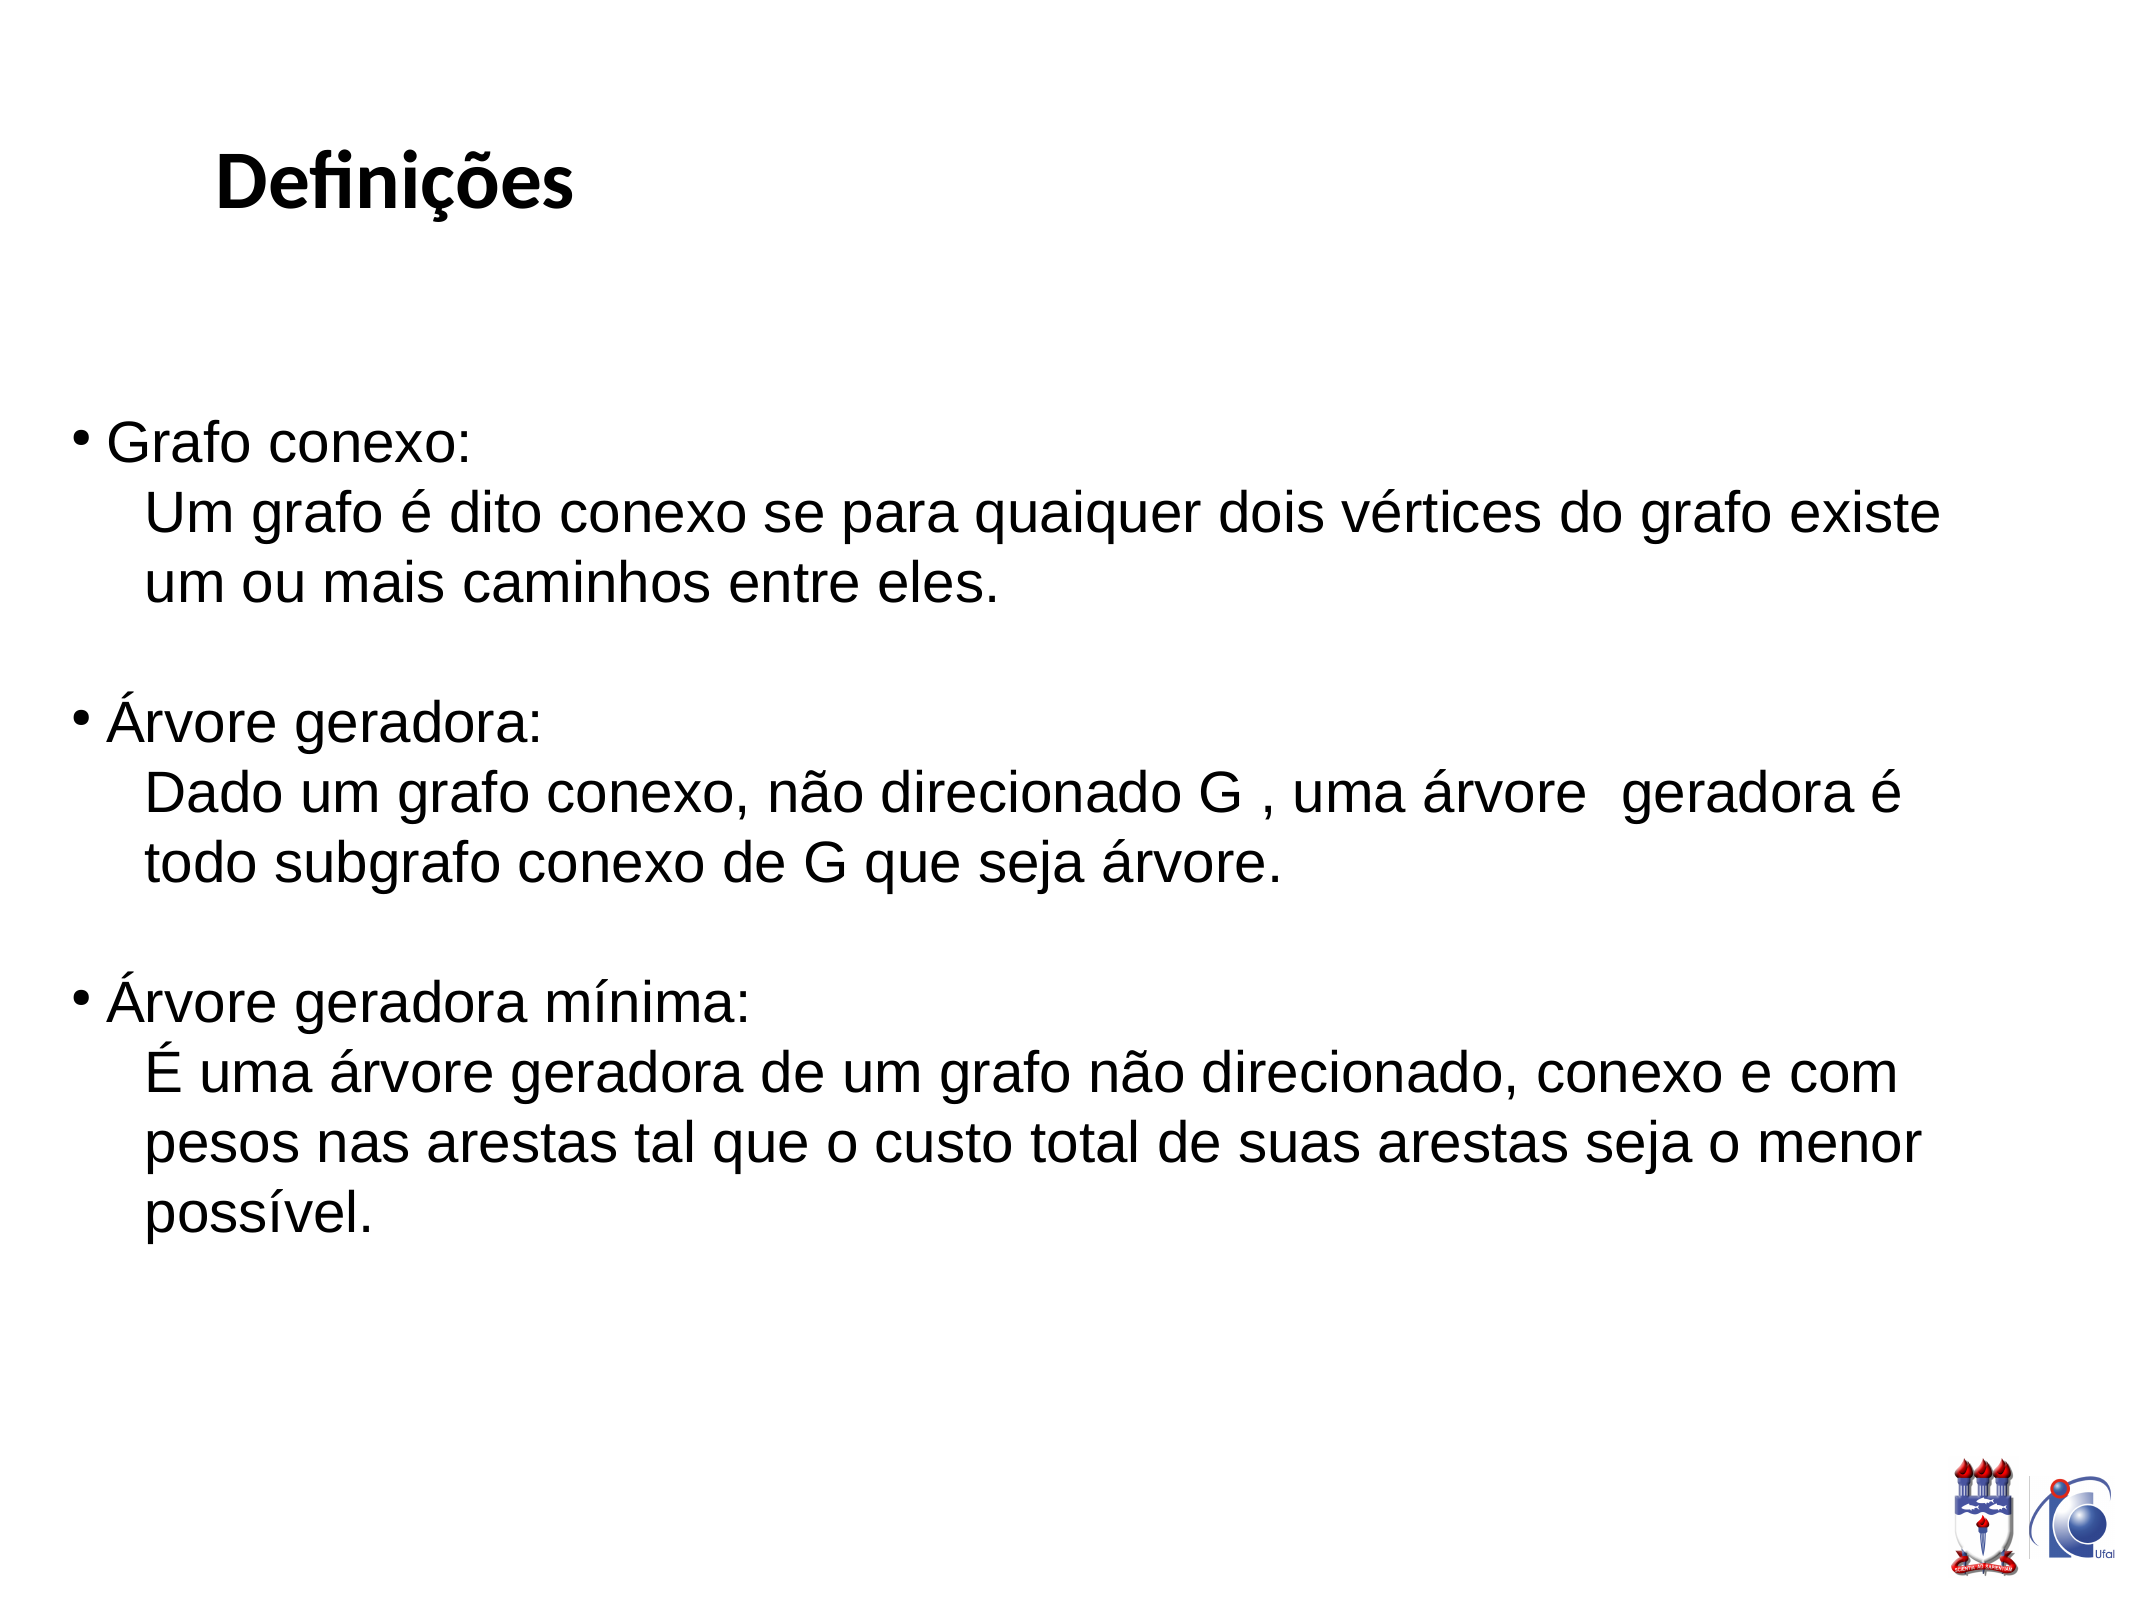

Definições
Grafo conexo:
	Um grafo é dito conexo se para quaiquer dois vértices do grafo existe 		um ou mais caminhos entre eles.
Árvore geradora:
	Dado um grafo conexo, não direcionado G , uma árvore 	geradora é 		todo subgrafo conexo de G que seja árvore.
Árvore geradora mínima:
	É uma árvore geradora de um grafo não direcionado, conexo e com 		pesos nas arestas tal que o custo total de suas arestas seja o menor 		possível.